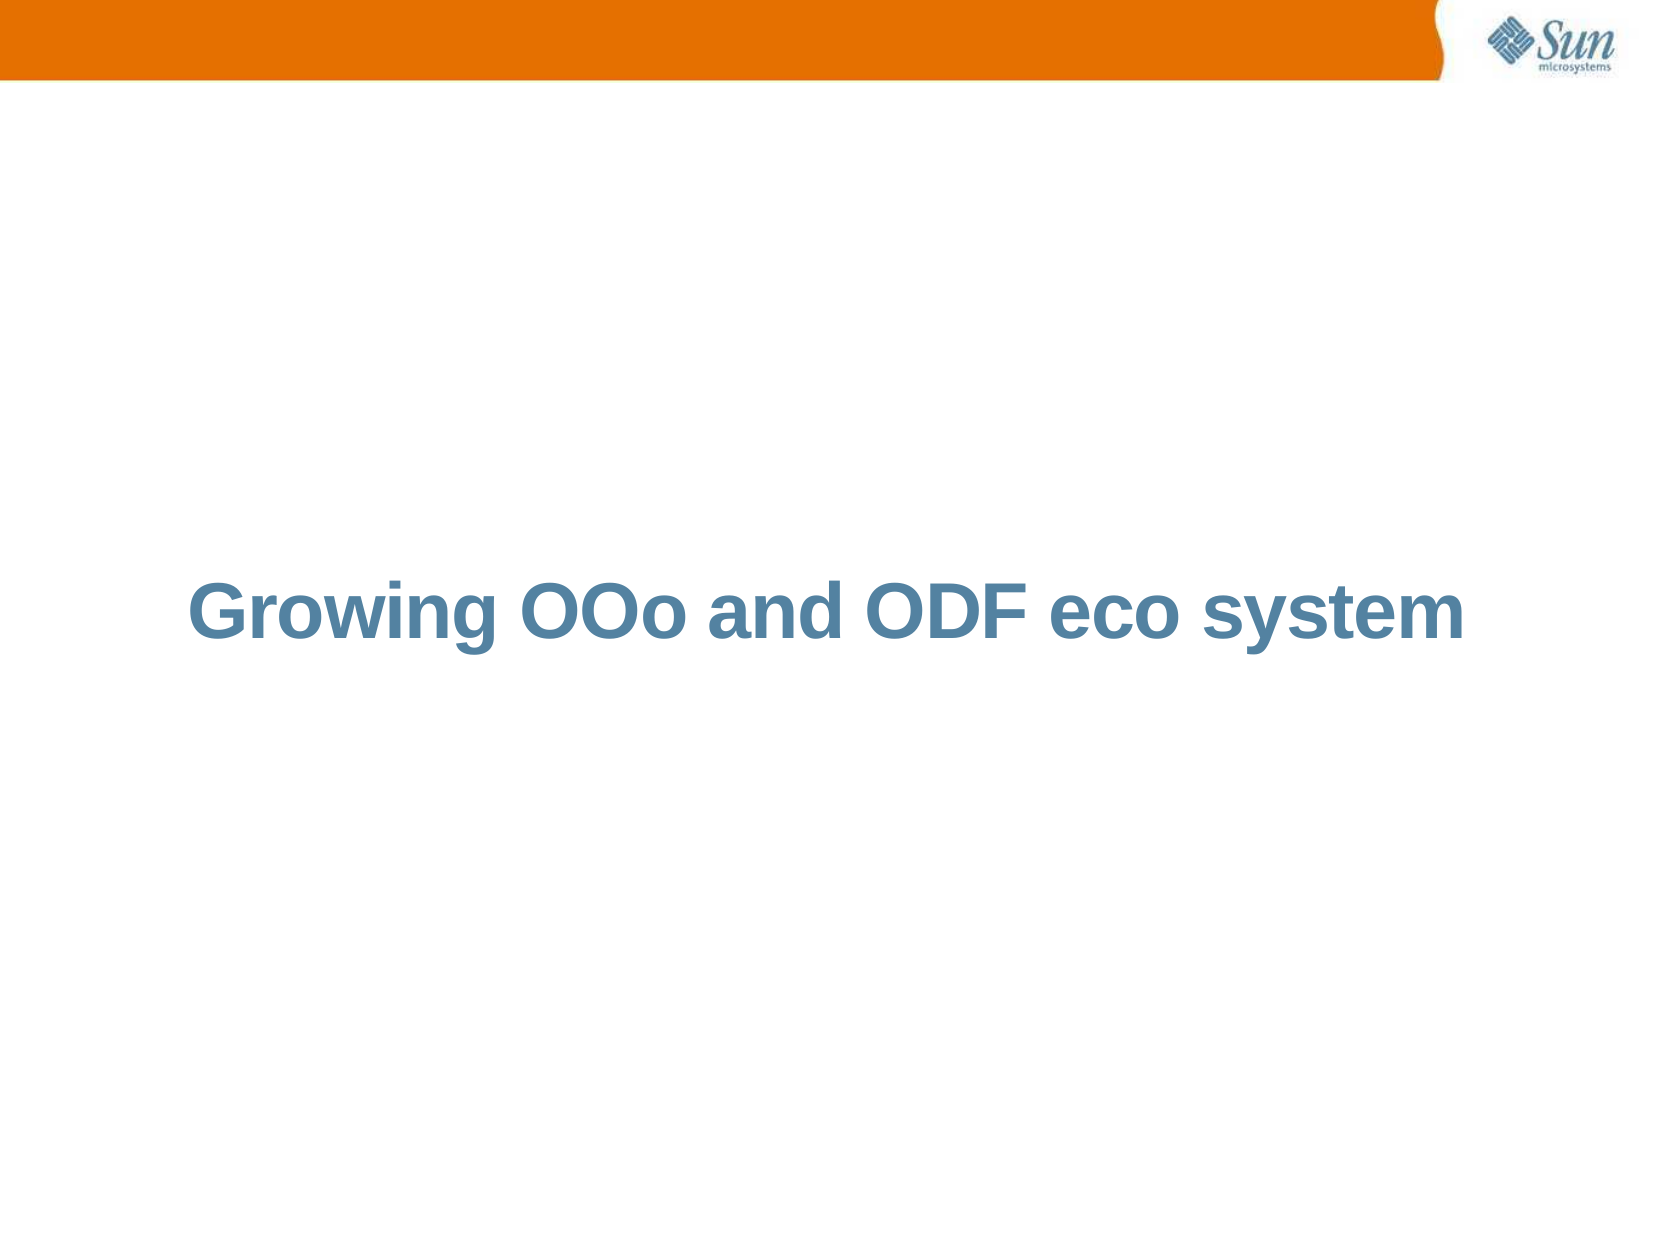

# Growing OOo and ODF eco system